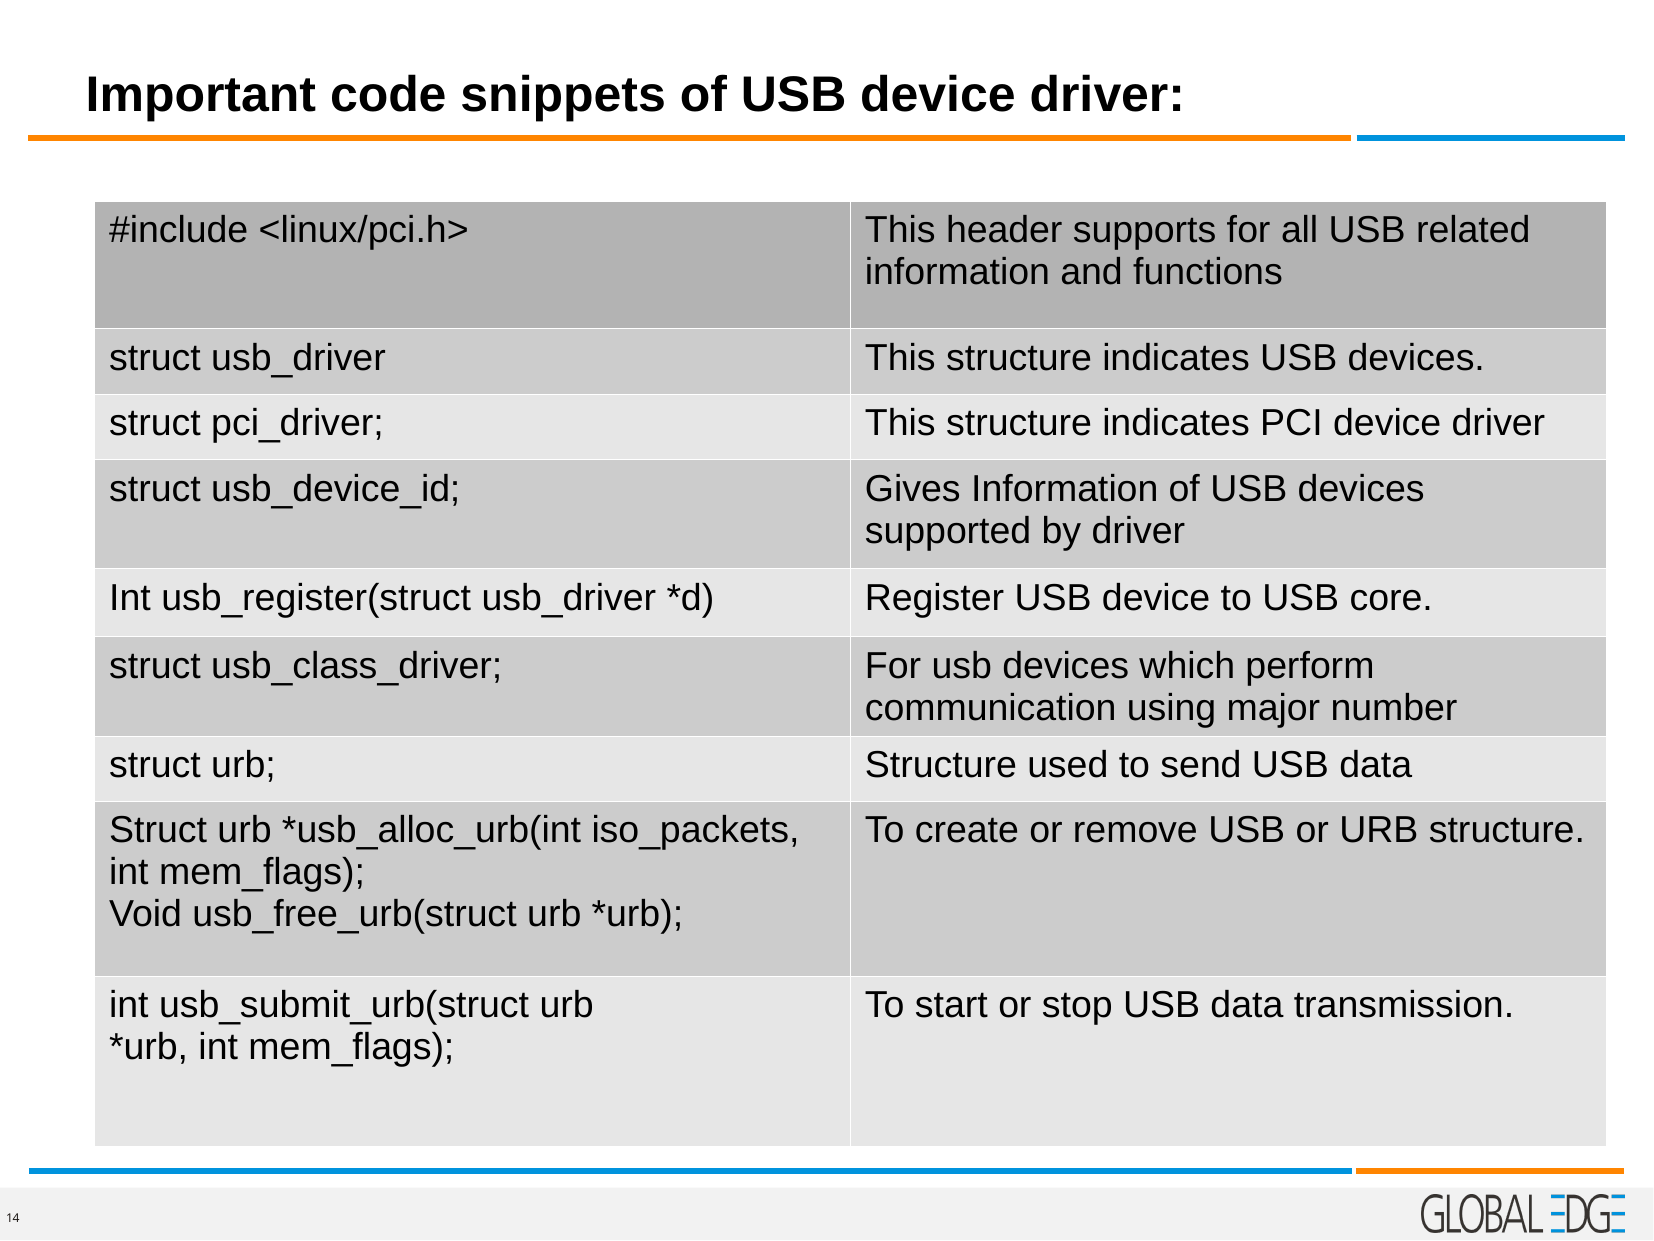

Important code snippets of USB device driver:
| #include <linux/pci.h> | This header supports for all USB related information and functions |
| --- | --- |
| struct usb\_driver | This structure indicates USB devices. |
| struct pci\_driver; | This structure indicates PCI device driver |
| struct usb\_device\_id; | Gives Information of USB devices supported by driver |
| Int usb\_register(struct usb\_driver \*d) | Register USB device to USB core. |
| struct usb\_class\_driver; | For usb devices which perform communication using major number |
| struct urb; | Structure used to send USB data |
| Struct urb \*usb\_alloc\_urb(int iso\_packets, int mem\_flags); Void usb\_free\_urb(struct urb \*urb); | To create or remove USB or URB structure. |
| int usb\_submit\_urb(struct urb \*urb, int mem\_flags); | To start or stop USB data transmission. |